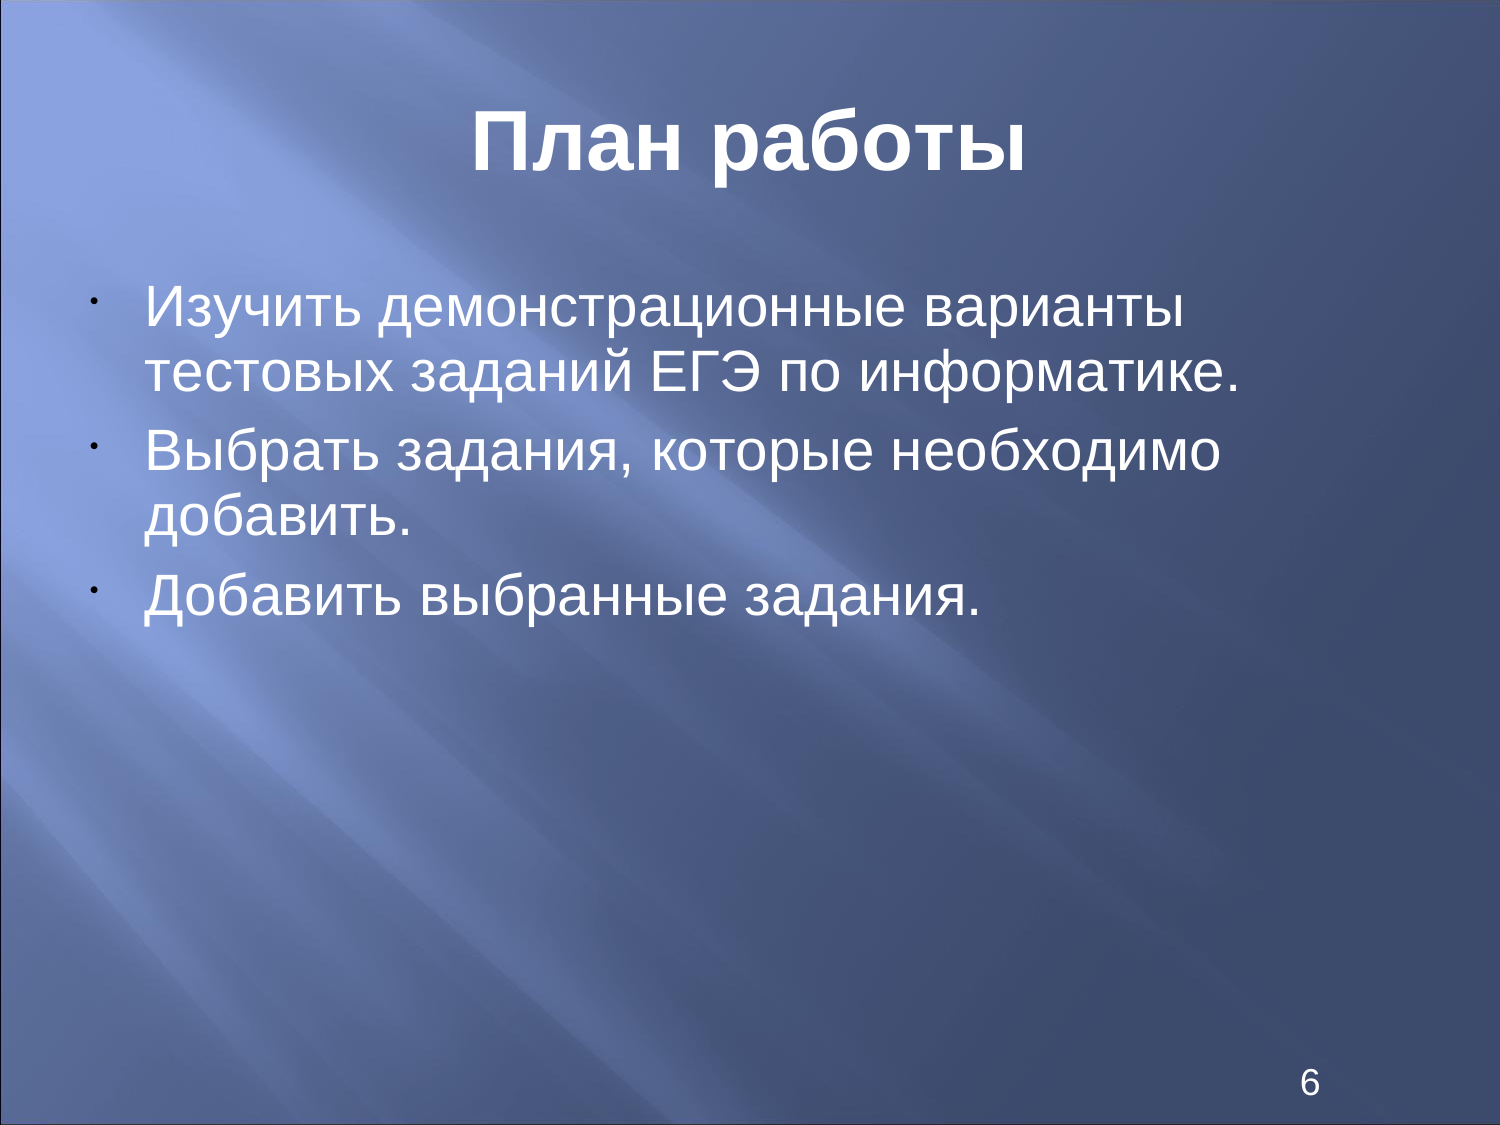

# План работы
Изучить демонстрационные варианты тестовых заданий ЕГЭ по информатике.
Выбрать задания, которые необходимо добавить.
Добавить выбранные задания.
6